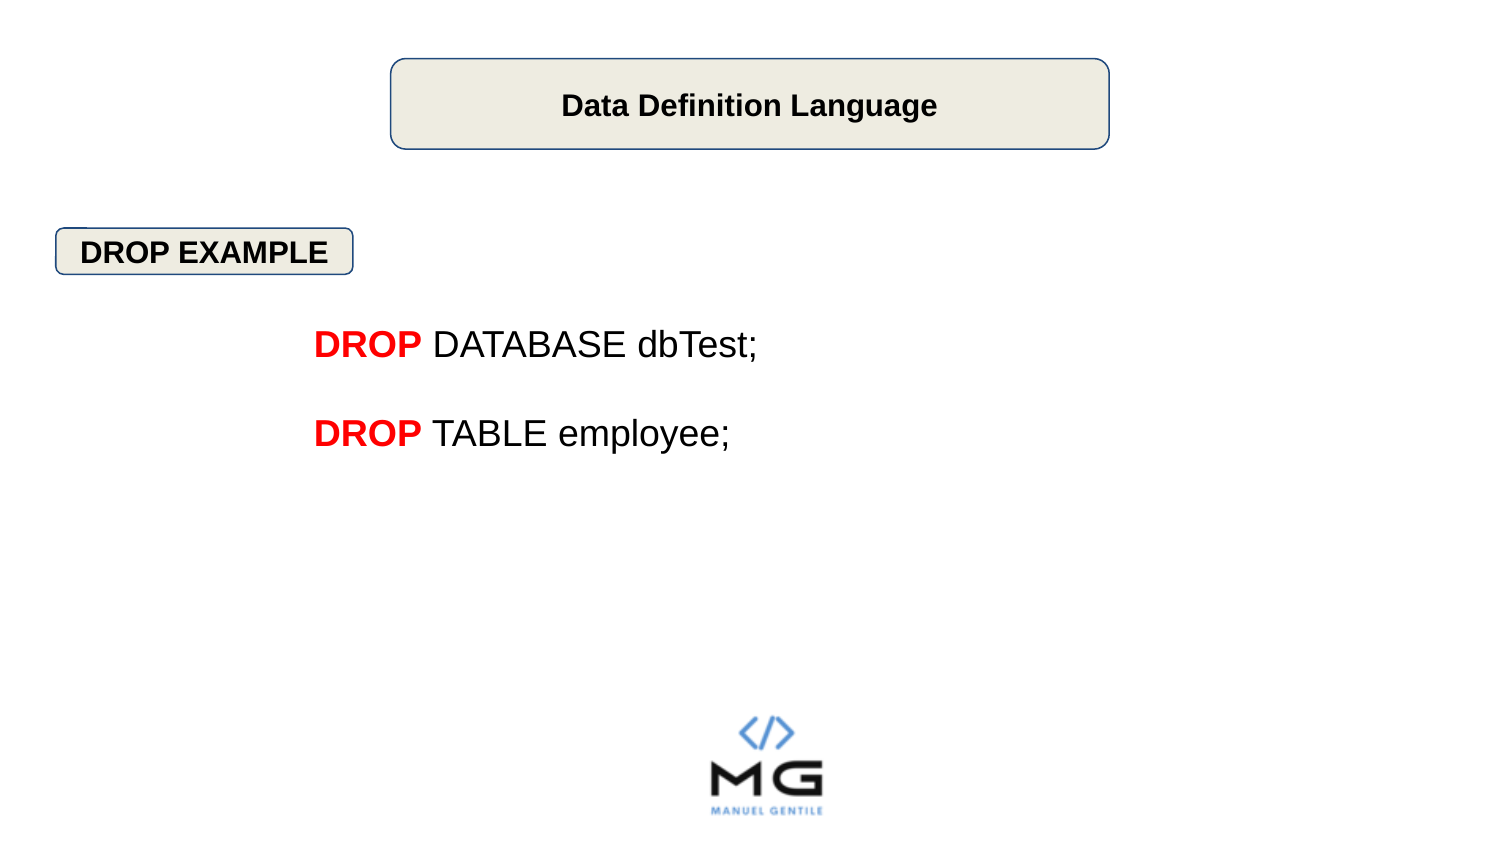

Data Definition Language
DROP EXAMPLE
DROP DATABASE dbTest;
DROP TABLE employee;